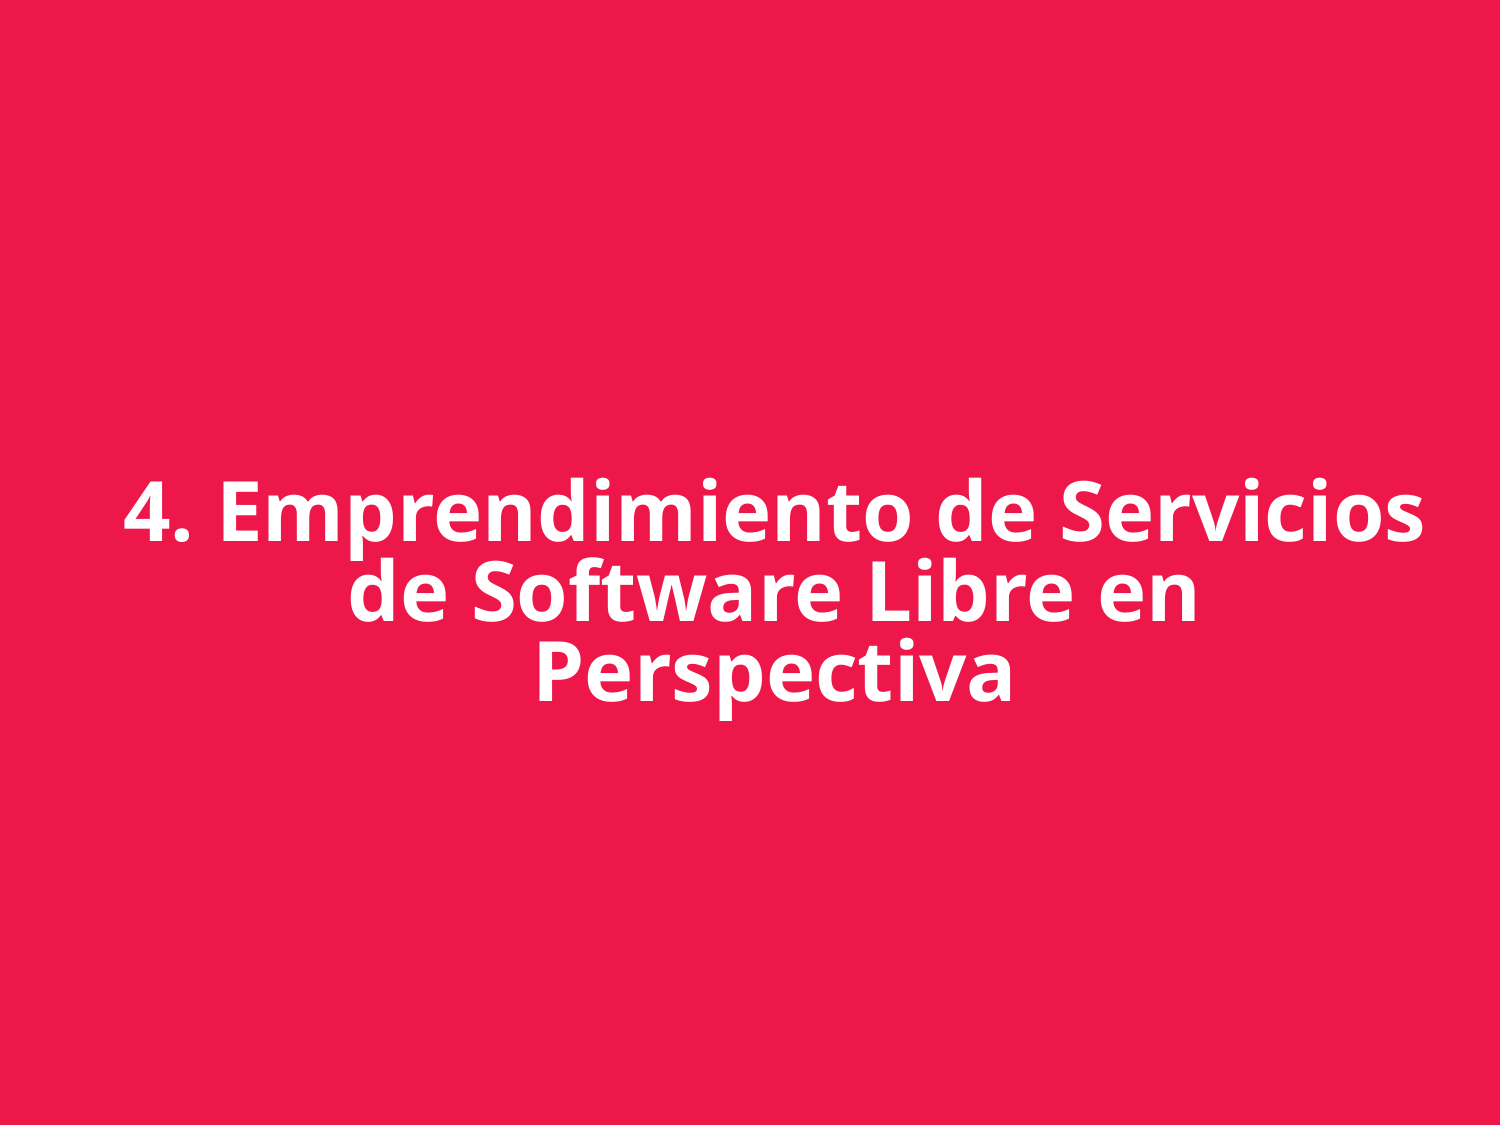

4. Emprendimiento de Servicios de Software Libre en Perspectiva